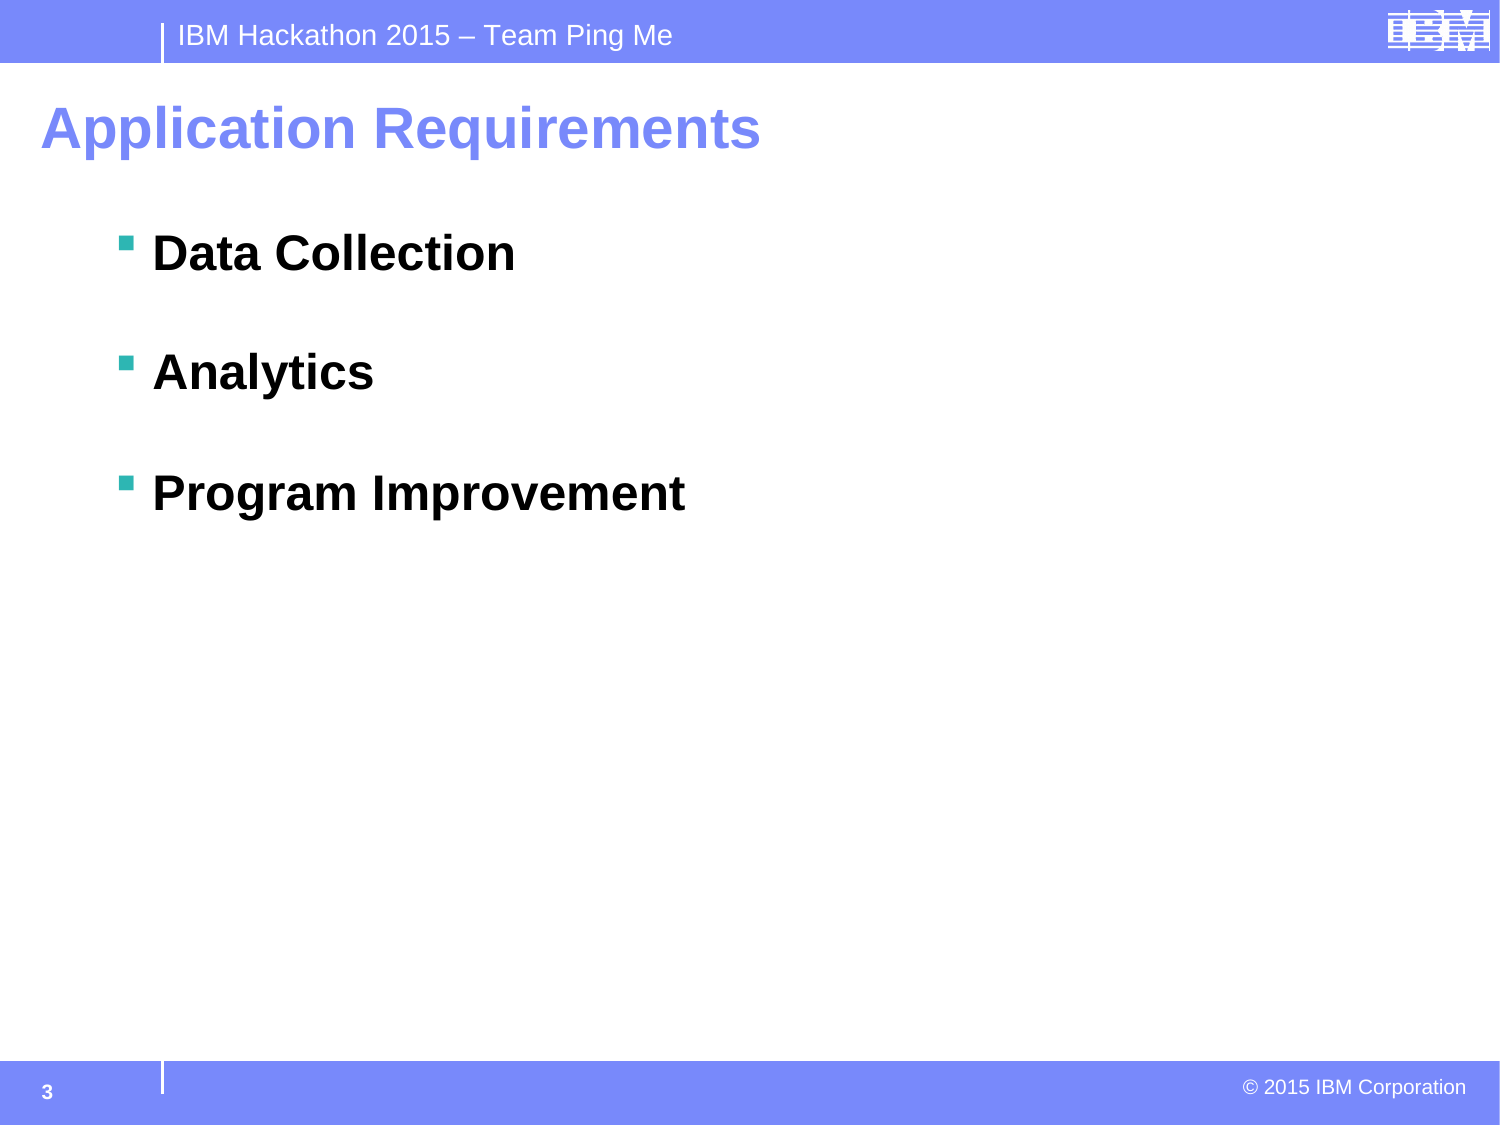

# Application Requirements
Data Collection
Analytics
Program Improvement